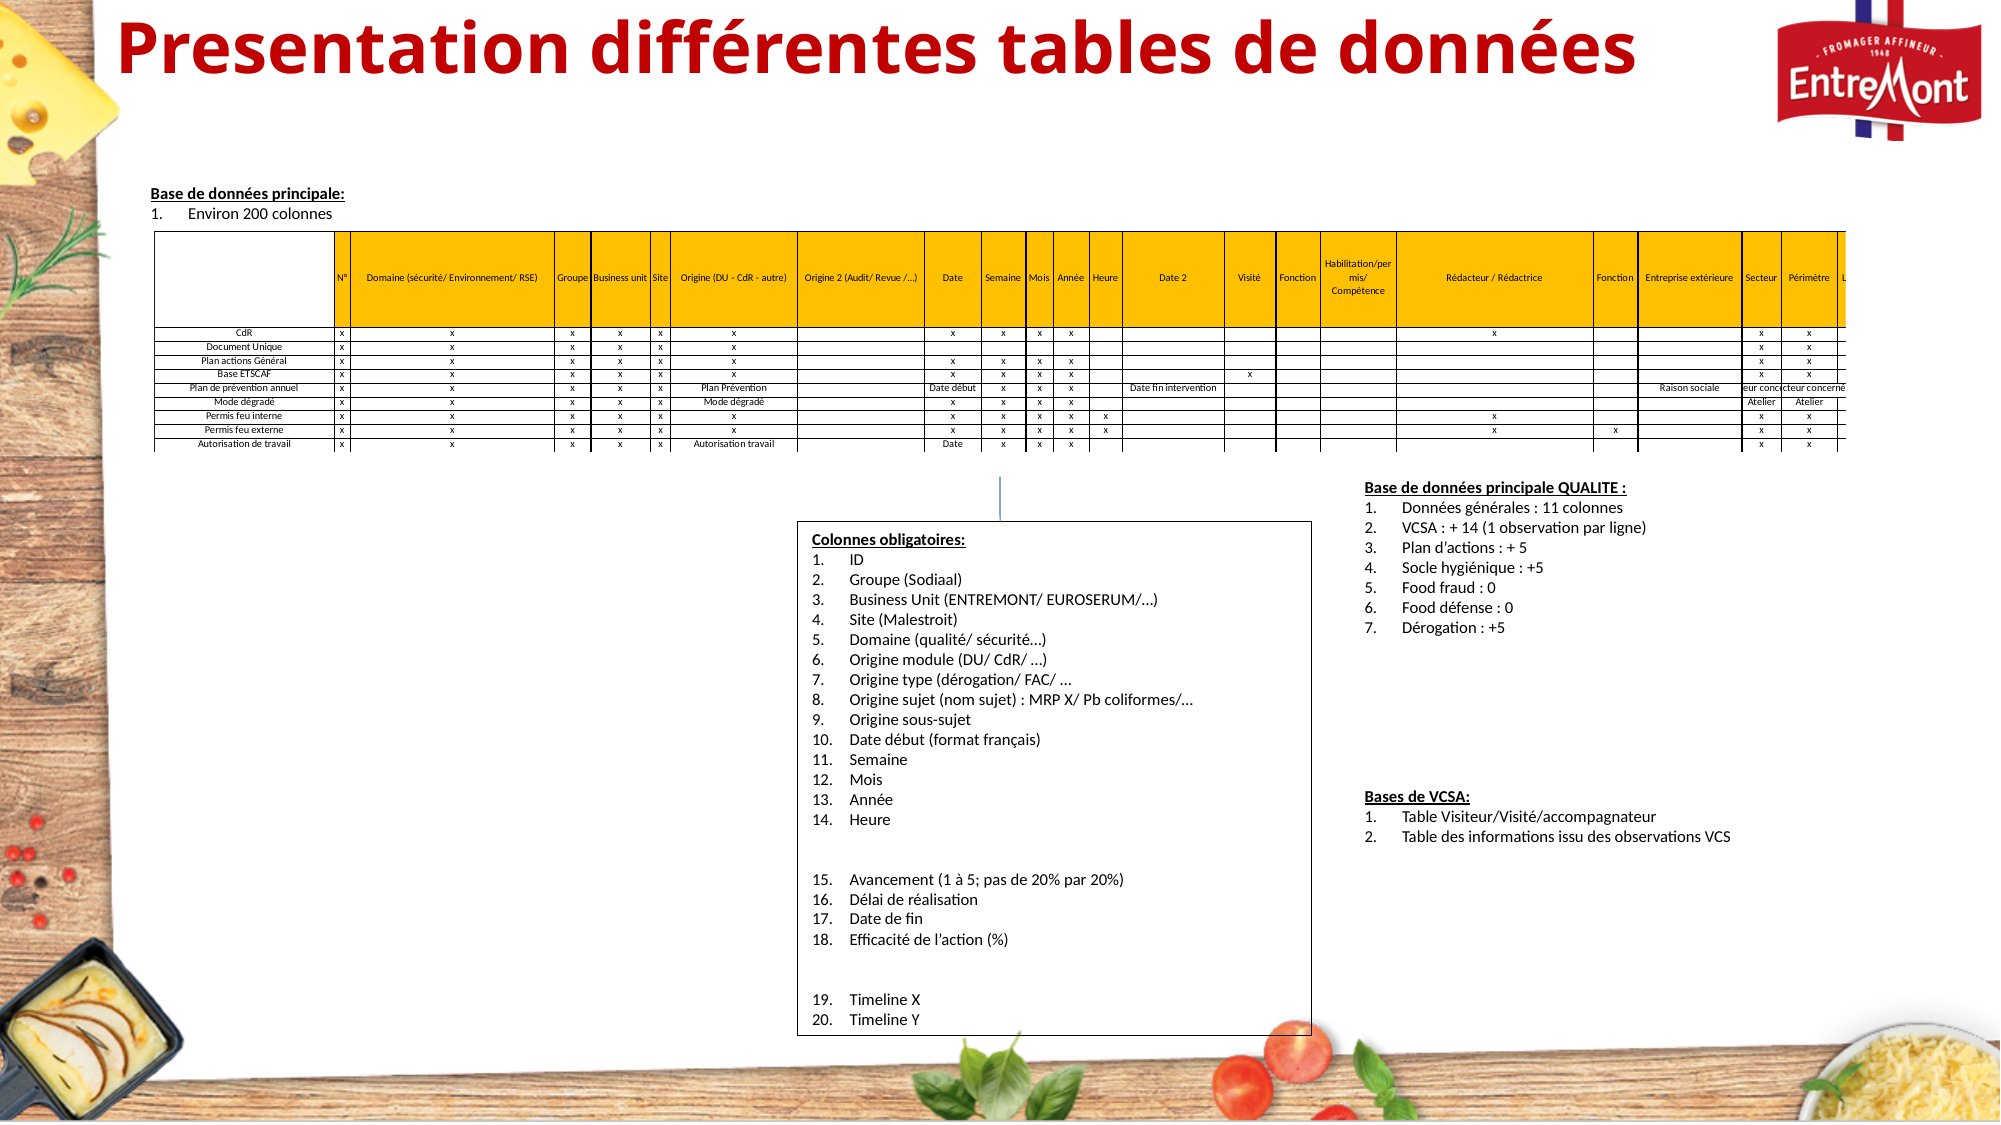

Presentation différentes tables de données
Base de données principale:
Environ 200 colonnes
Base de données principale QUALITE :
Données générales : 11 colonnes
VCSA : + 14 (1 observation par ligne)
Plan d’actions : + 5
Socle hygiénique : +5
Food fraud : 0
Food défense : 0
Dérogation : +5
Colonnes obligatoires:
ID
Groupe (Sodiaal)
Business Unit (ENTREMONT/ EUROSERUM/…)
Site (Malestroit)
Domaine (qualité/ sécurité…)
Origine module (DU/ CdR/ …)
Origine type (dérogation/ FAC/ …
Origine sujet (nom sujet) : MRP X/ Pb coliformes/…
Origine sous-sujet
Date début (format français)
Semaine
Mois
Année
Heure
Avancement (1 à 5; pas de 20% par 20%)
Délai de réalisation
Date de fin
Efficacité de l’action (%)
Timeline X
Timeline Y
Bases de VCSA:
Table Visiteur/Visité/accompagnateur
Table des informations issu des observations VCS